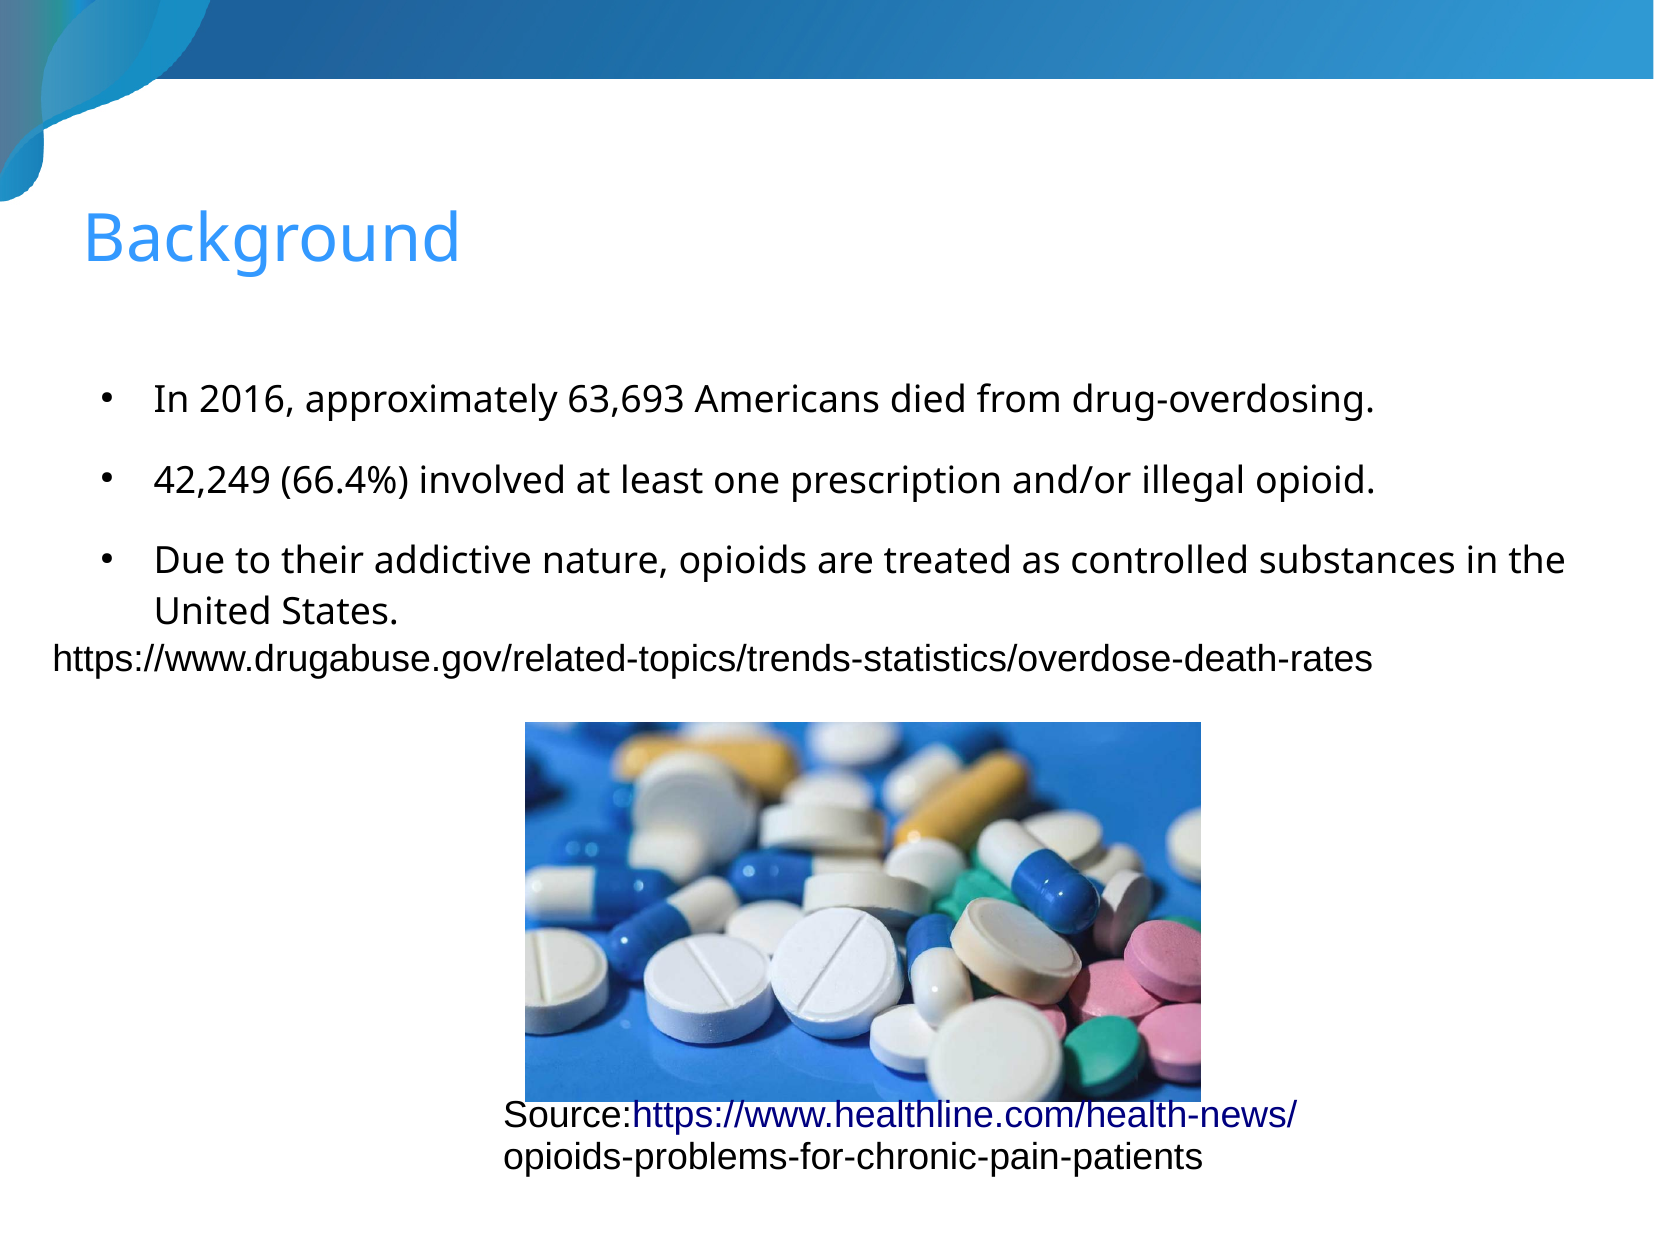

# Background
In 2016, approximately 63,693 Americans died from drug-overdosing.
42,249 (66.4%) involved at least one prescription and/or illegal opioid.
Due to their addictive nature, opioids are treated as controlled substances in the United States.
https://www.drugabuse.gov/related-topics/trends-statistics/overdose-death-rates
Source:https://www.healthline.com/health-news/
opioids-problems-for-chronic-pain-patients